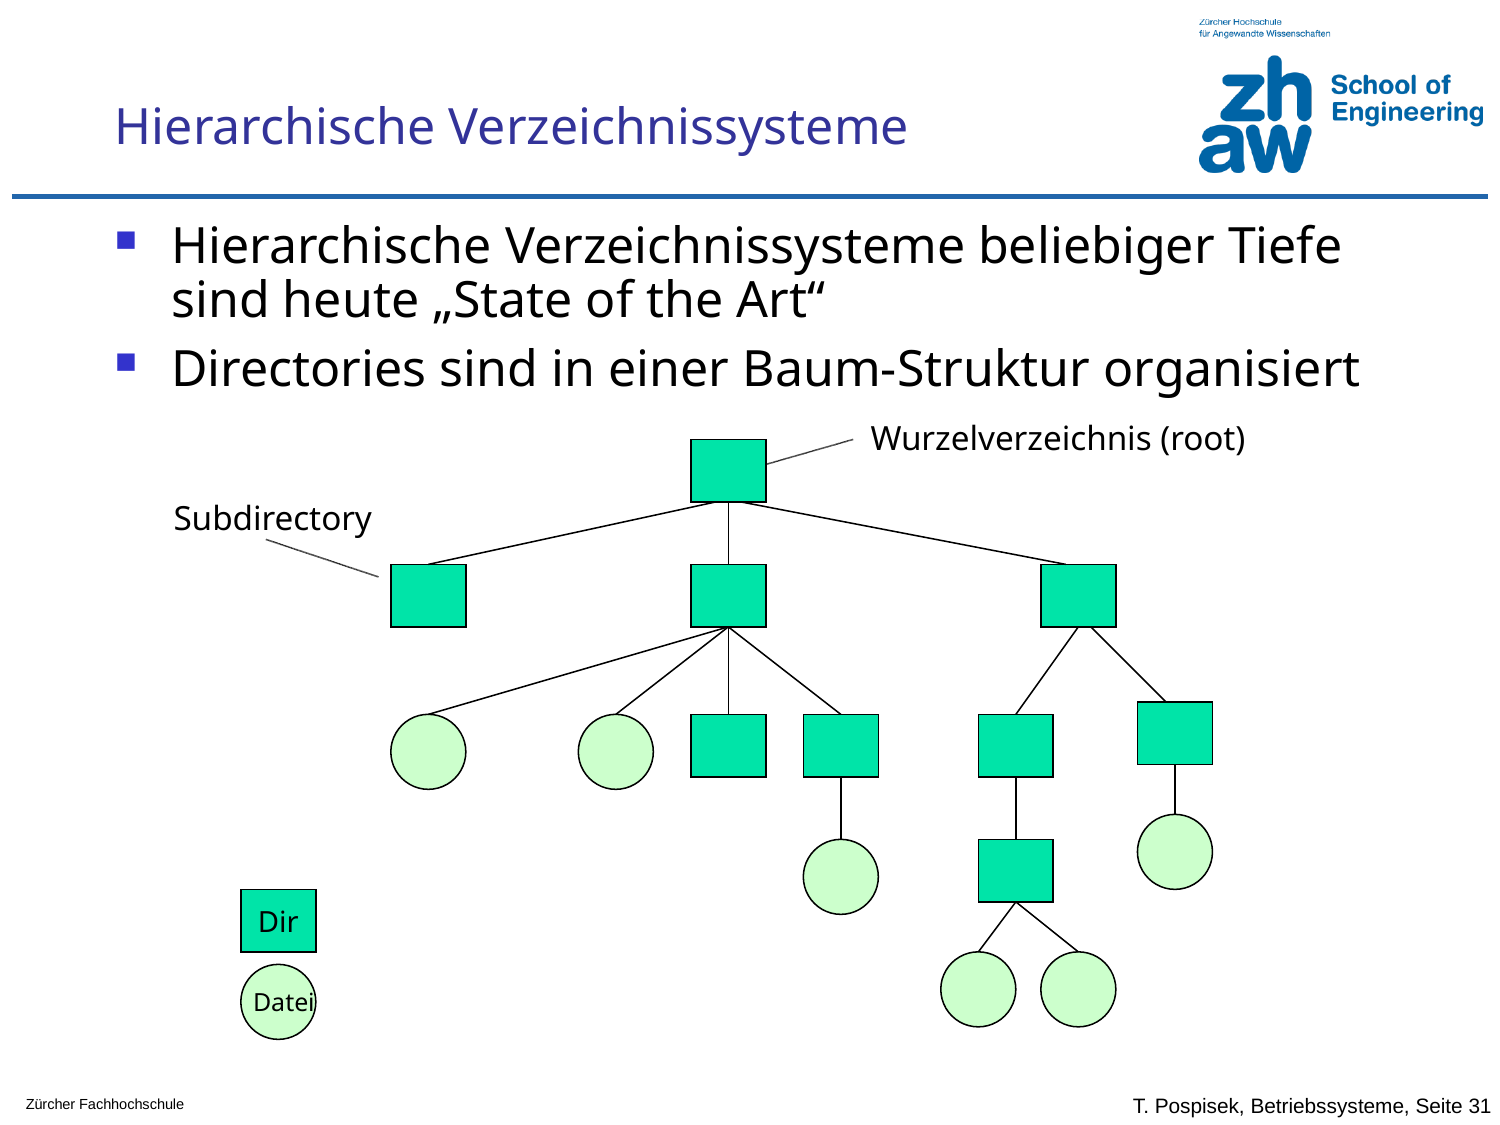

# Hierarchische Verzeichnissysteme
Hierarchische Verzeichnissysteme beliebiger Tiefe sind heute „State of the Art“
Directories sind in einer Baum-Struktur organisiert
Wurzelverzeichnis (root)
Subdirectory
Dir
Datei